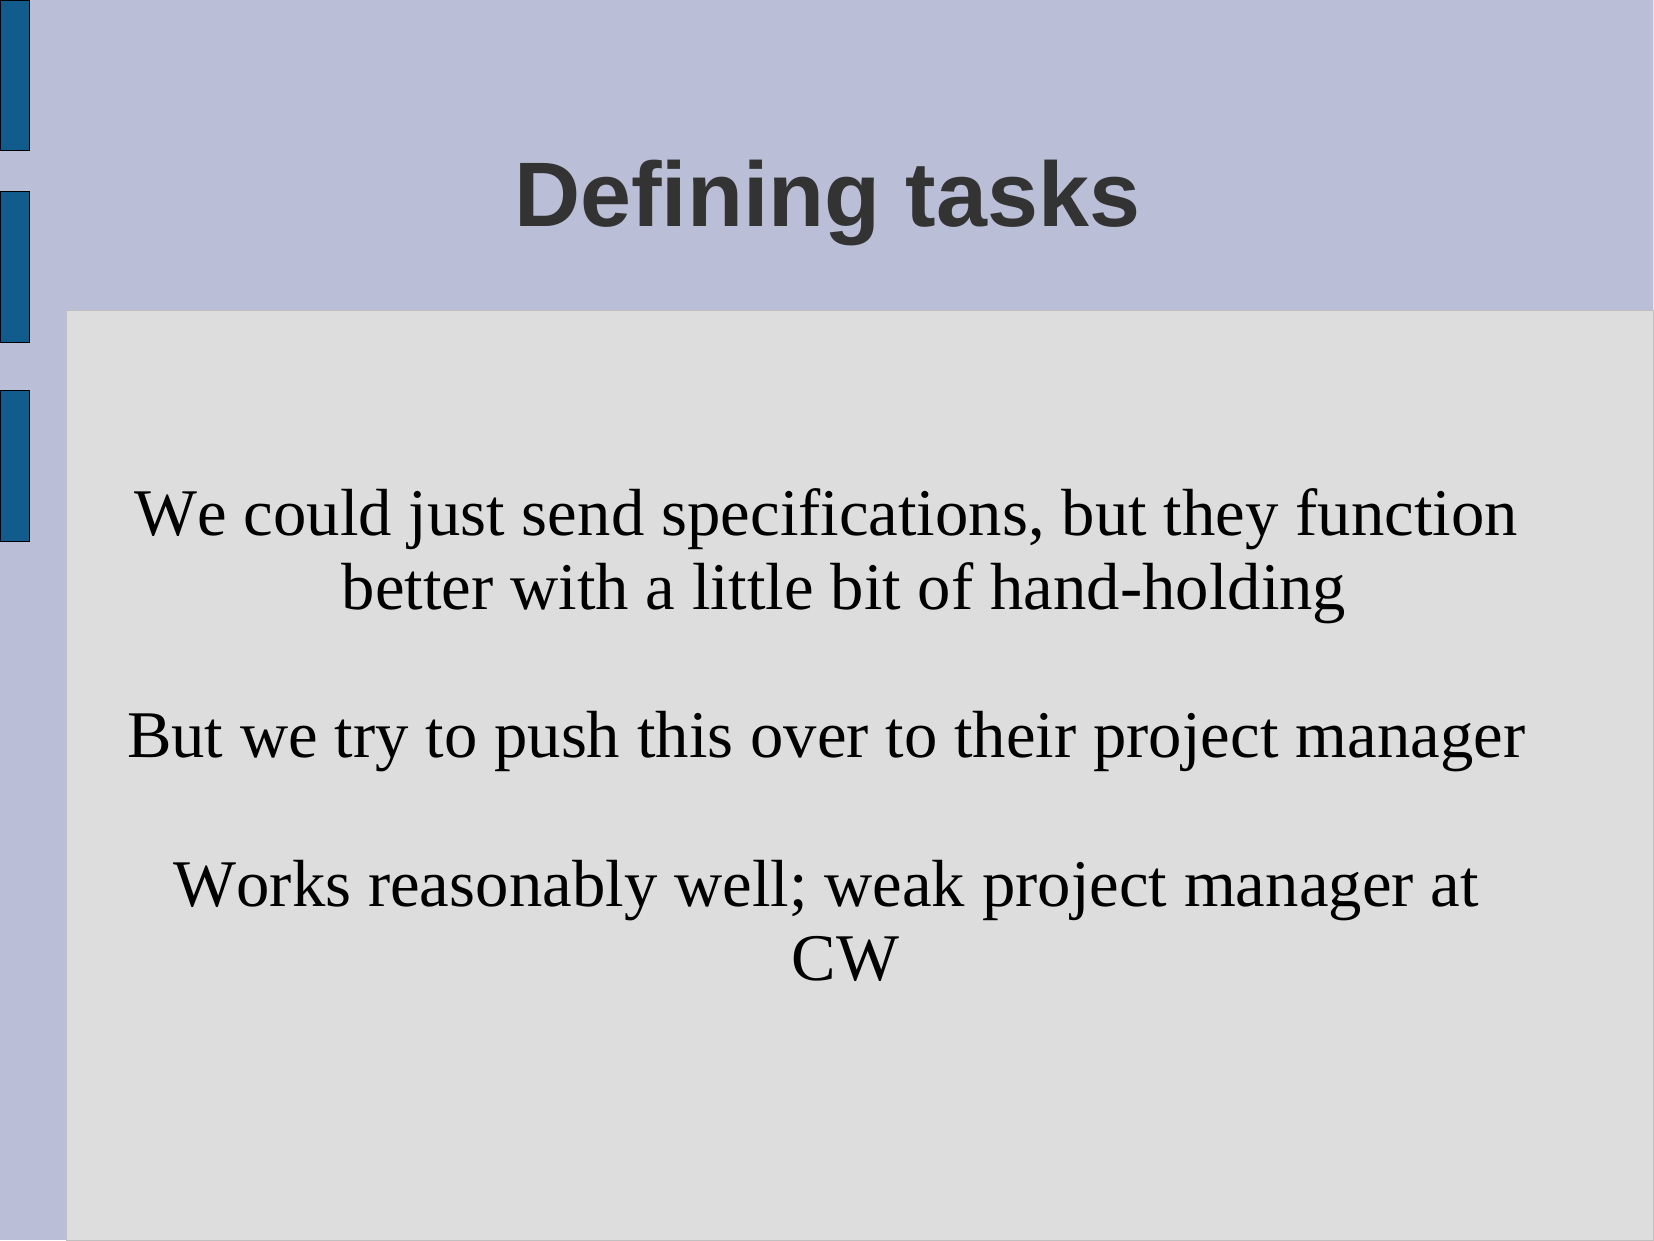

# Defining tasks
We could just send specifications, but they function better with a little bit of hand-holding
But we try to push this over to their project manager
Works reasonably well; weak project manager at CW